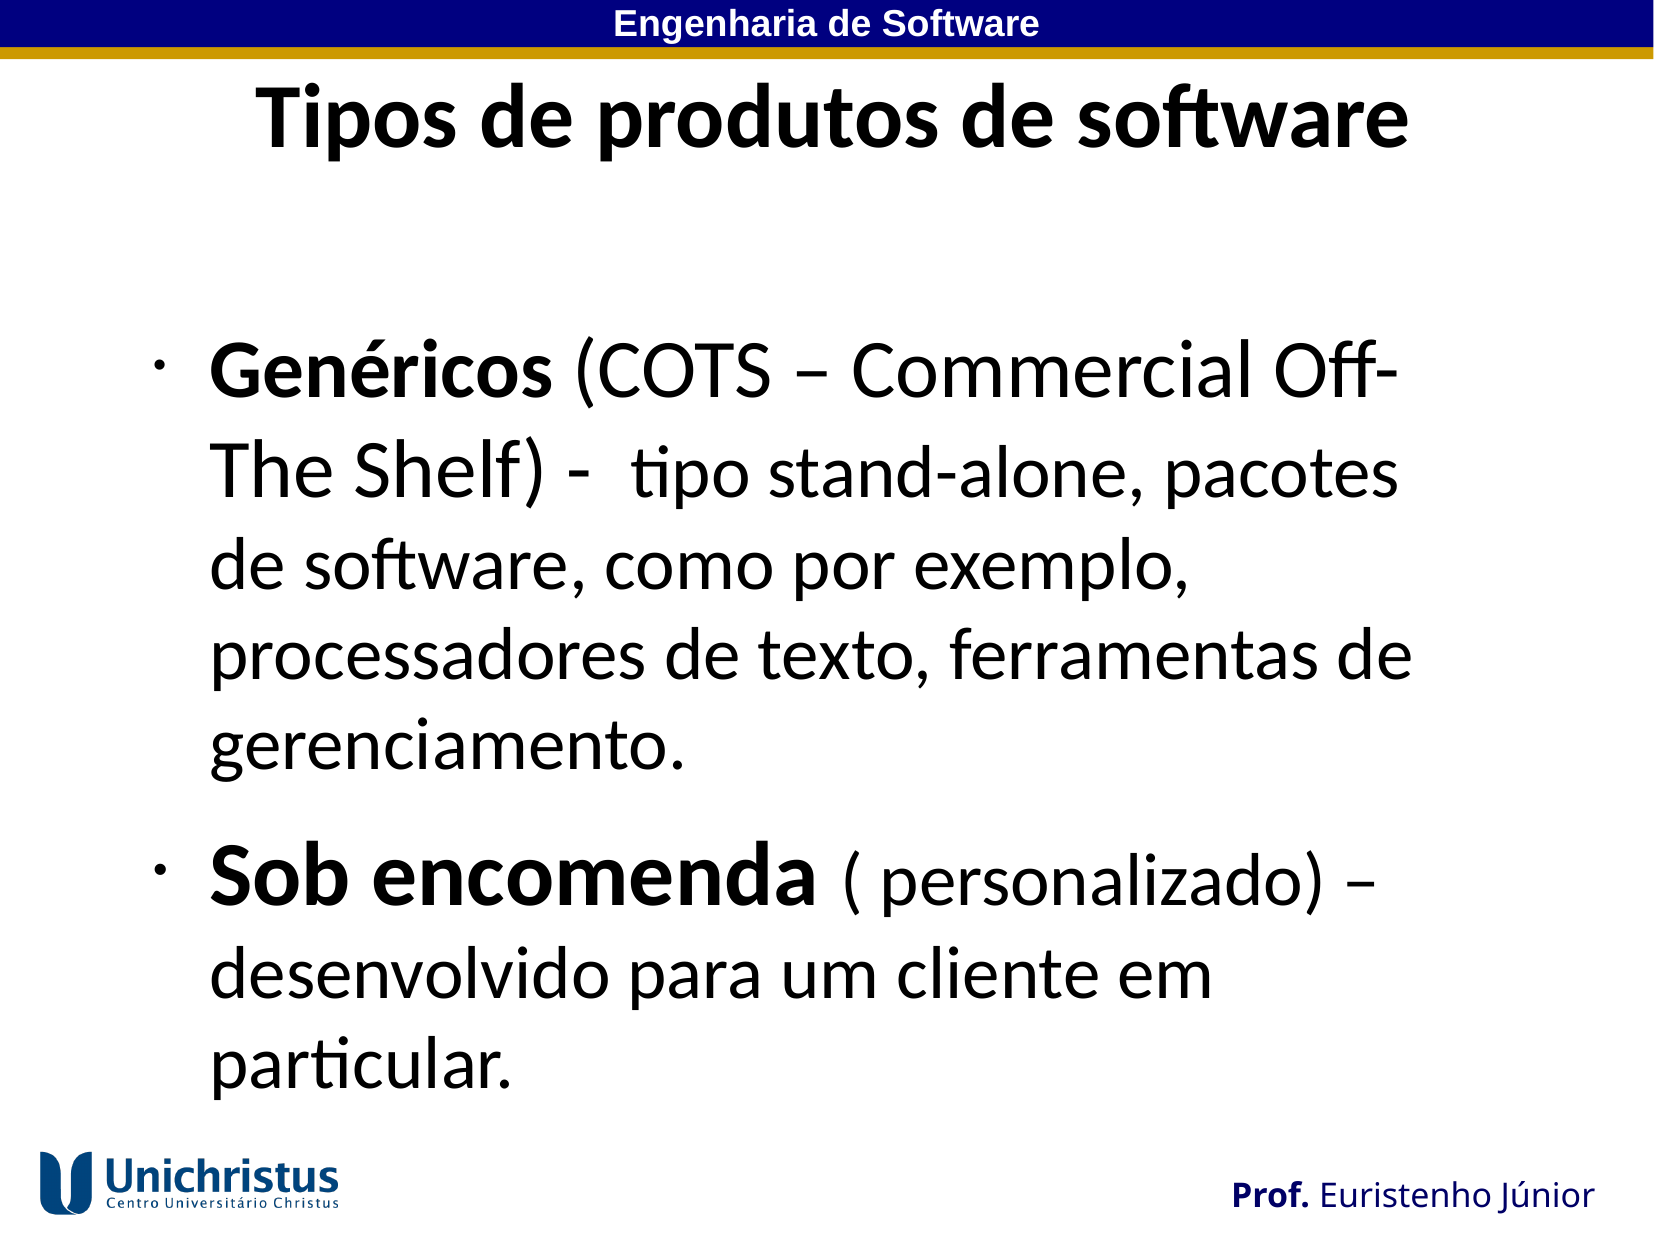

Engenharia de Software
# Tipos de produtos de software
Genéricos (COTS – Commercial Off-The Shelf) - tipo stand-alone, pacotes de software, como por exemplo, processadores de texto, ferramentas de gerenciamento.
Sob encomenda ( personalizado) – desenvolvido para um cliente em particular.
Prof. Euristenho Júnior